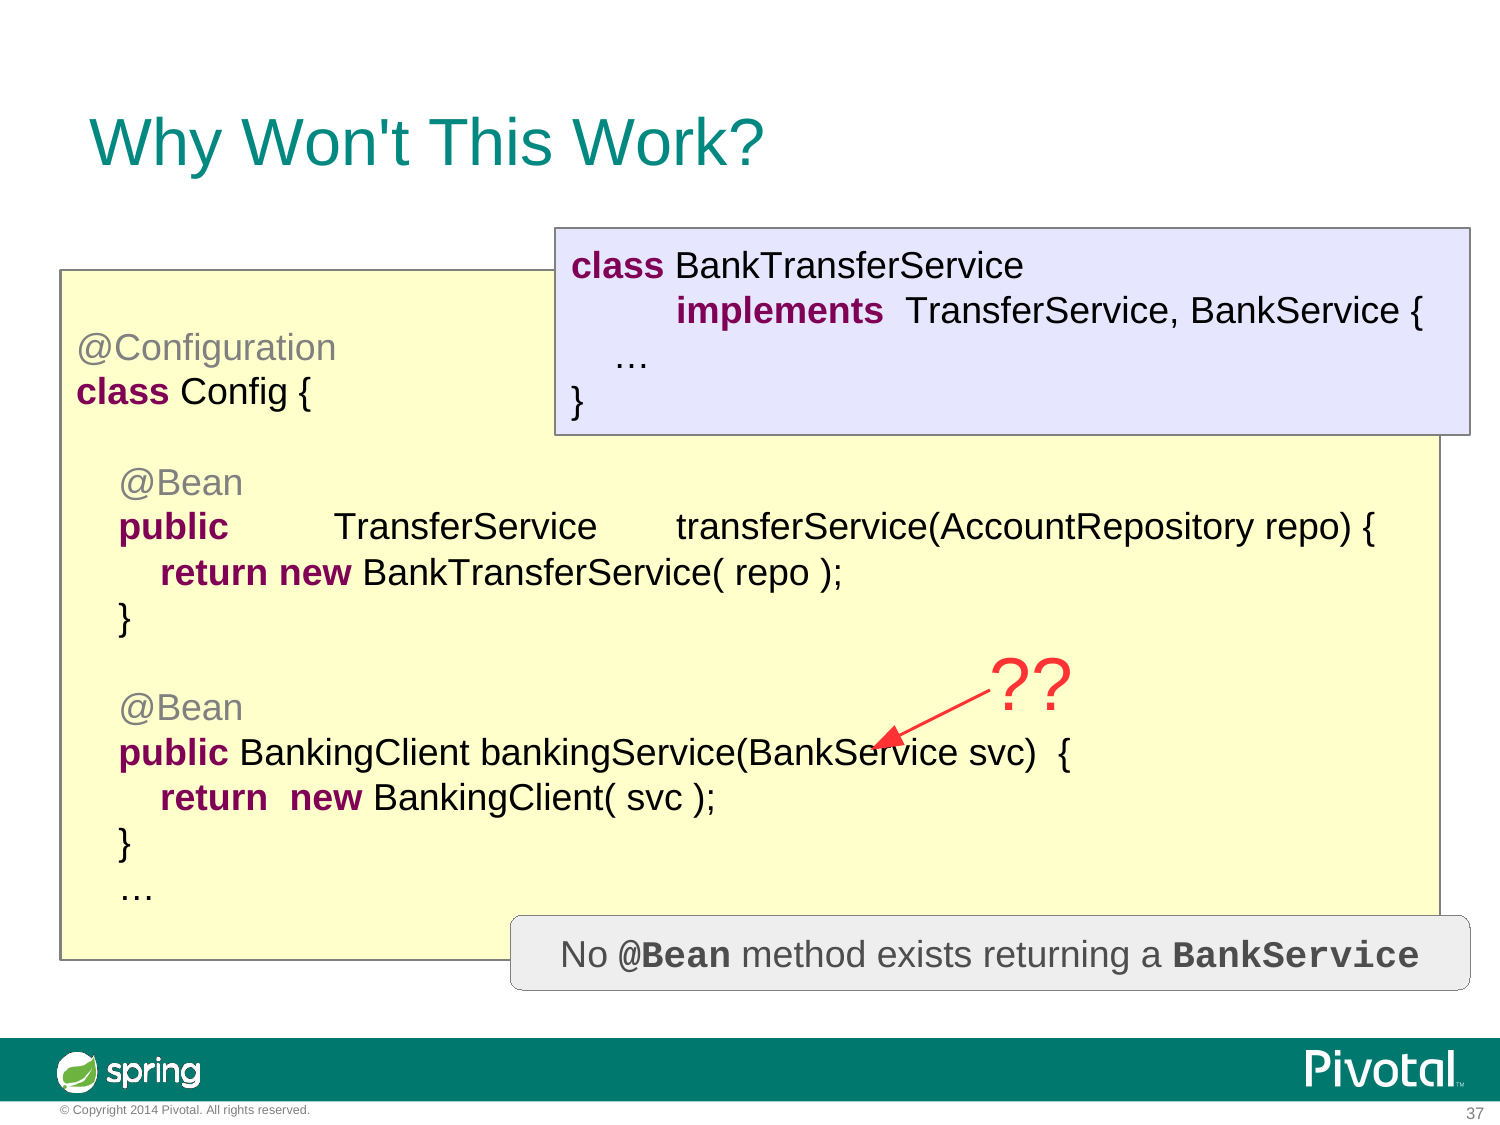

# Why Won't This Work?
class BankTransferService
 implements TransferService, BankService {
 …
}
@Configuration
class Config {
 @Bean
 public TransferService 	transferService(AccountRepository repo) {
 return new BankTransferService( repo );
 }
 @Bean
 public BankingClient bankingService(BankService svc) {
 return new BankingClient( svc );
 }
 …
??
No @Bean method exists returning a BankService